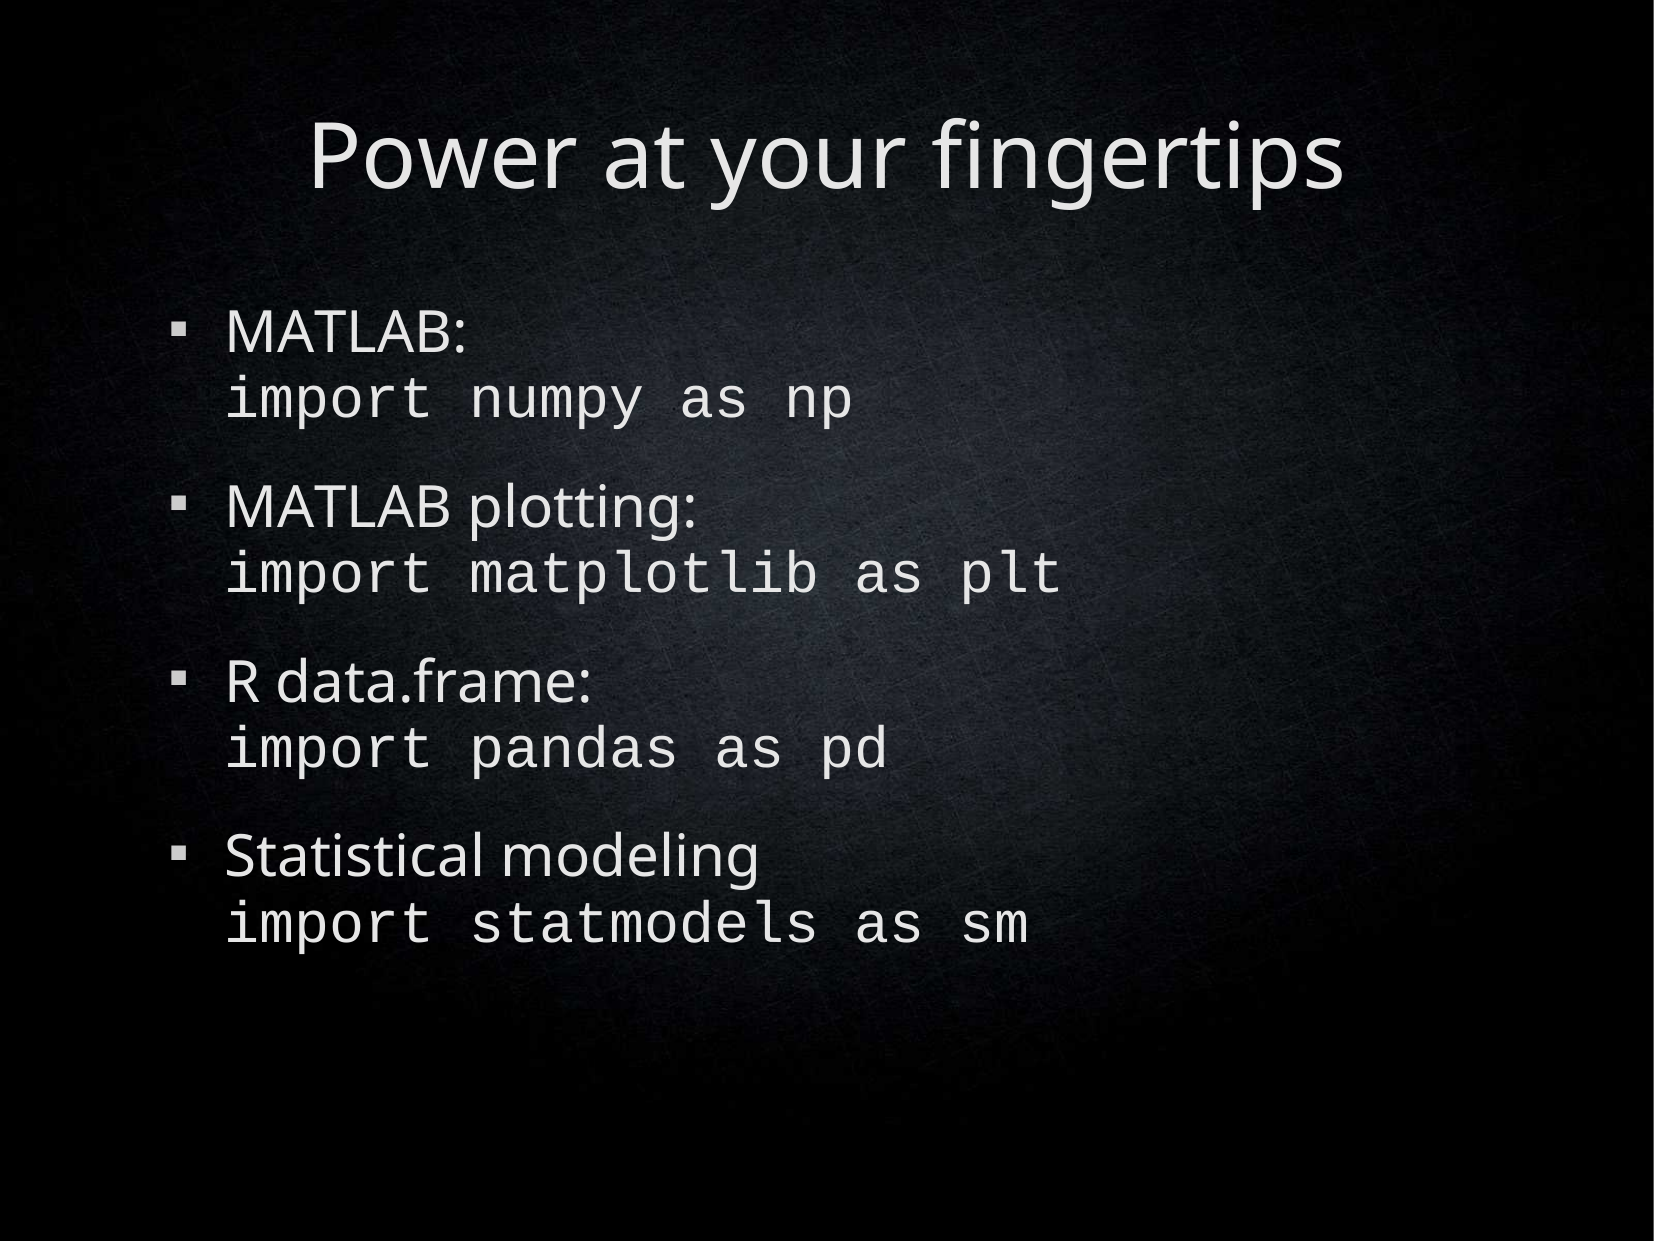

# Power at your fingertips
MATLAB:
import numpy as np
MATLAB plotting:
import matplotlib as plt
R data.frame:
import pandas as pd
Statistical modeling
import statmodels as sm